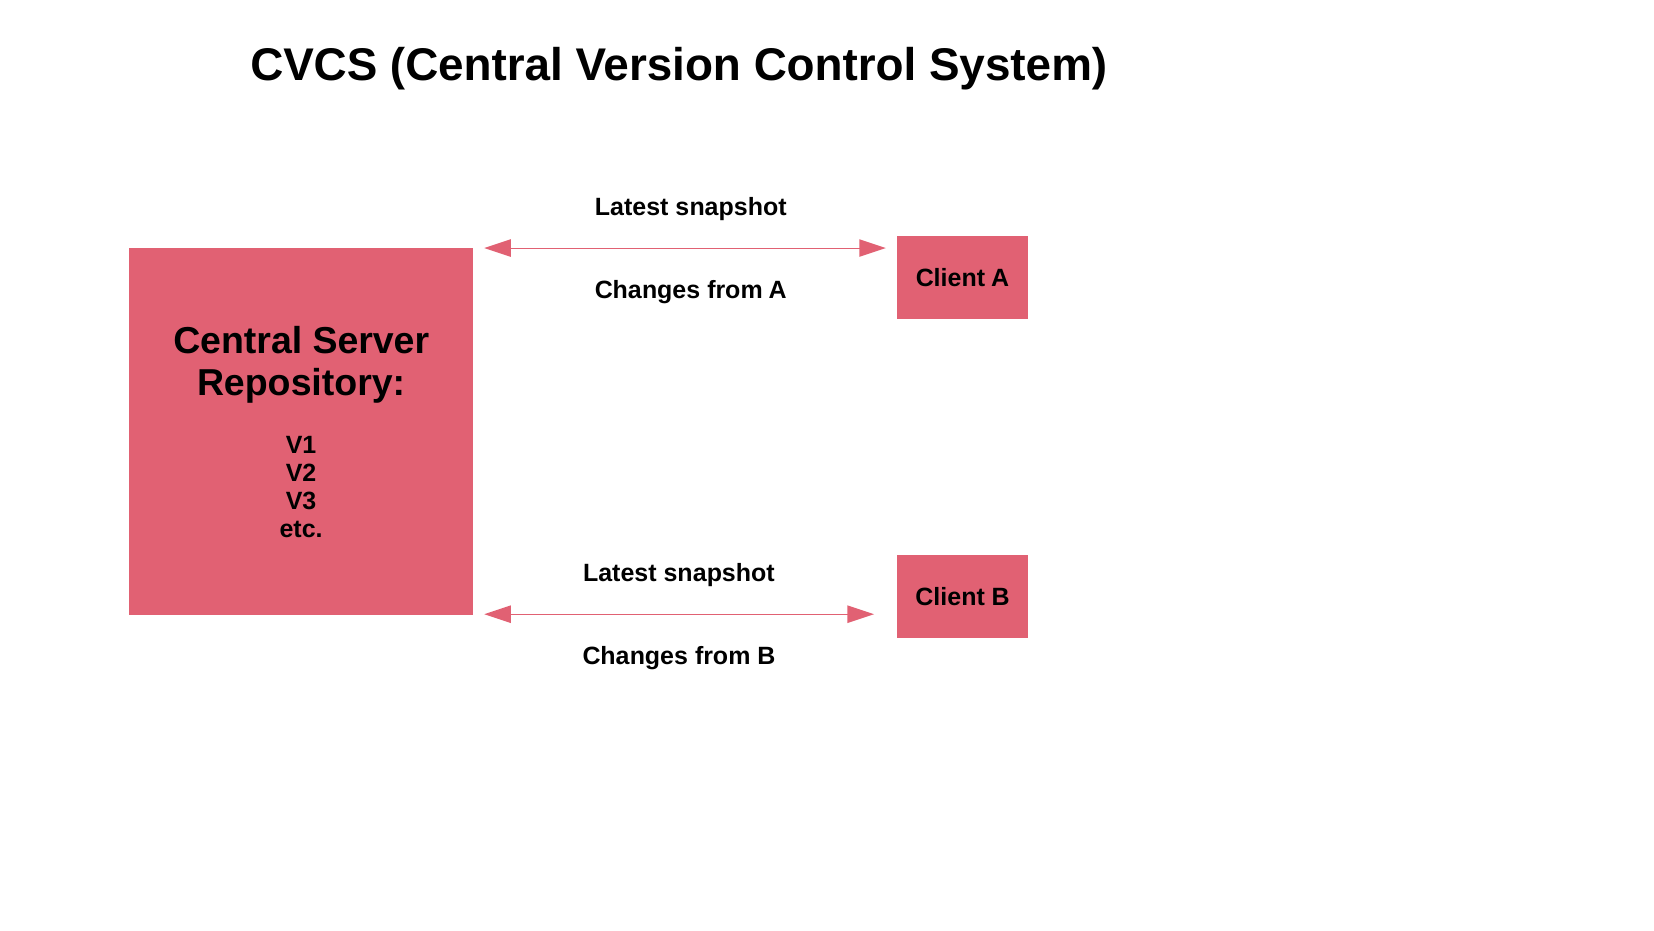

CVCS (Central Version Control System)
Latest snapshot
Client A
Central Server
Repository:
V1
V2
V3
etc.
Changes from A
Latest snapshot
Client B
Changes from B